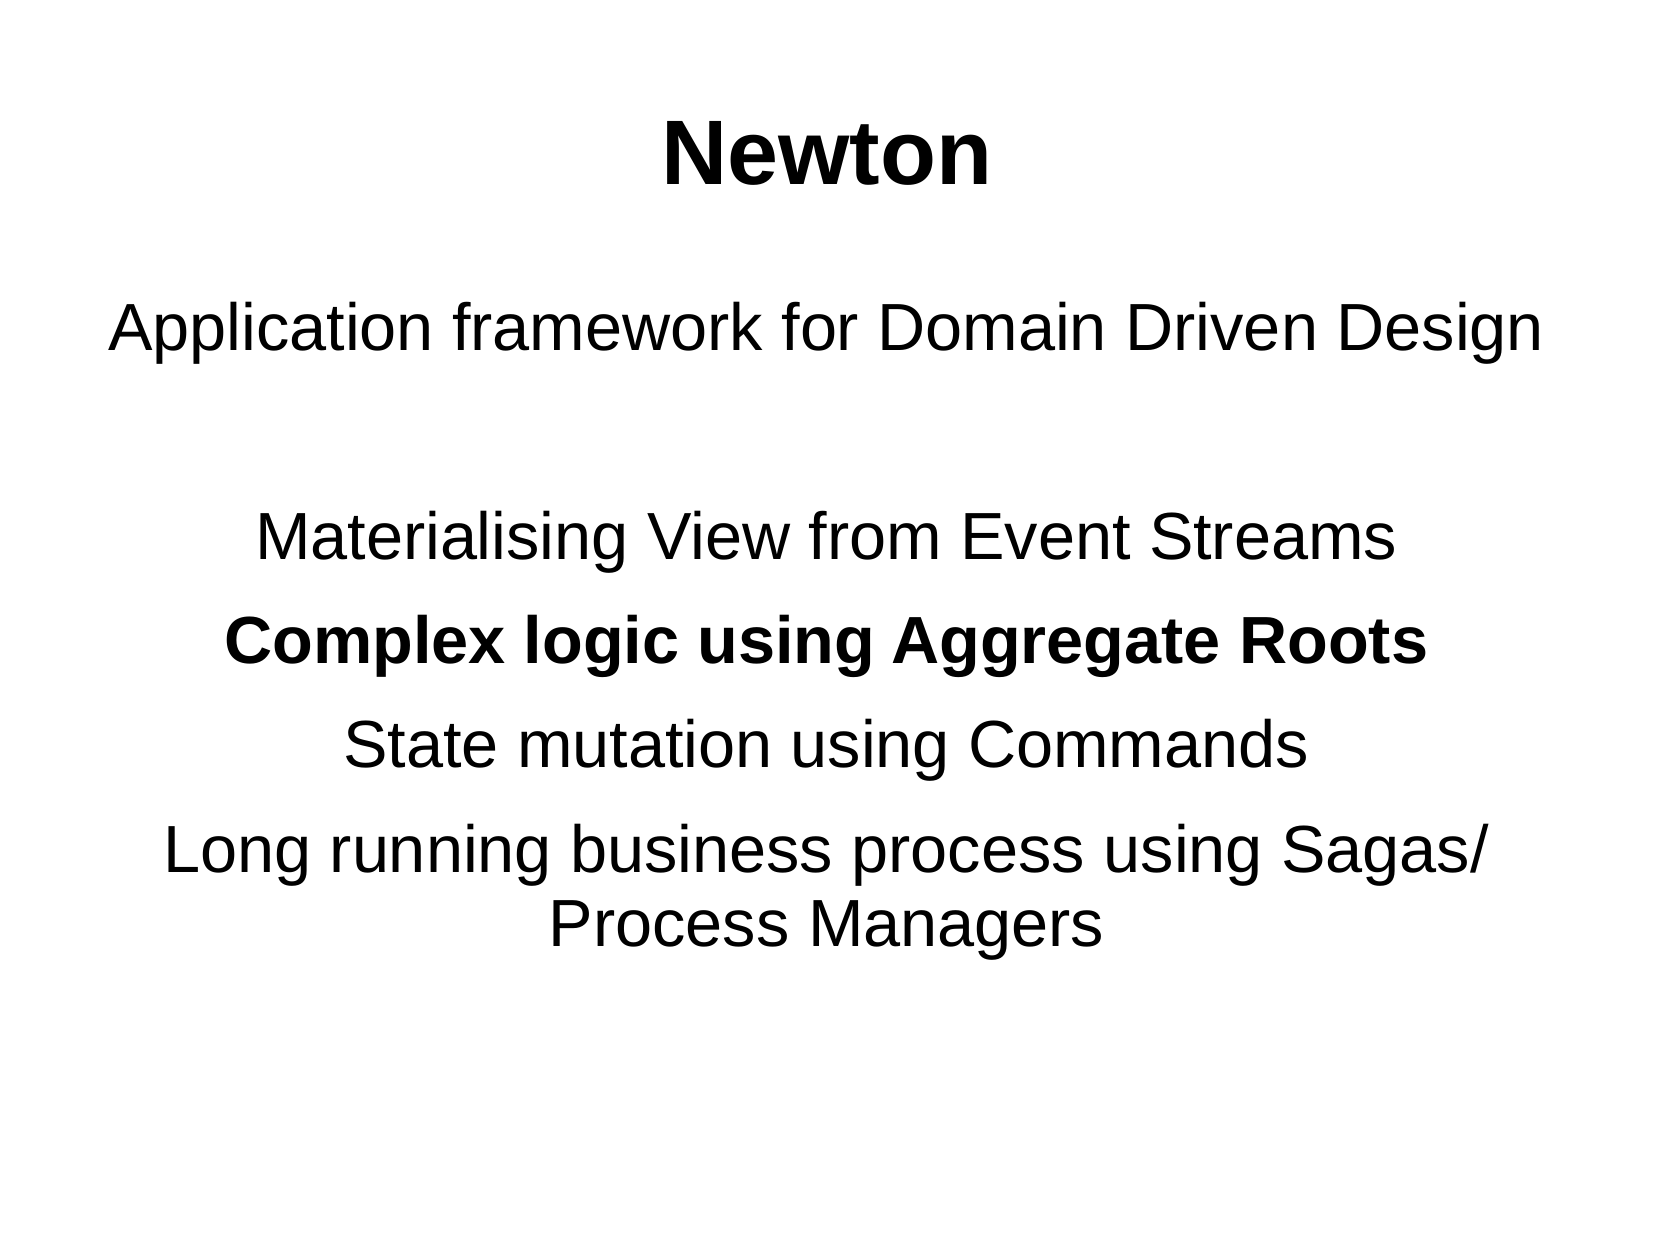

# Newton
Application framework for Domain Driven Design
Materialising View from Event Streams
Complex logic using Aggregate Roots
State mutation using Commands
Long running business process using Sagas/ Process Managers